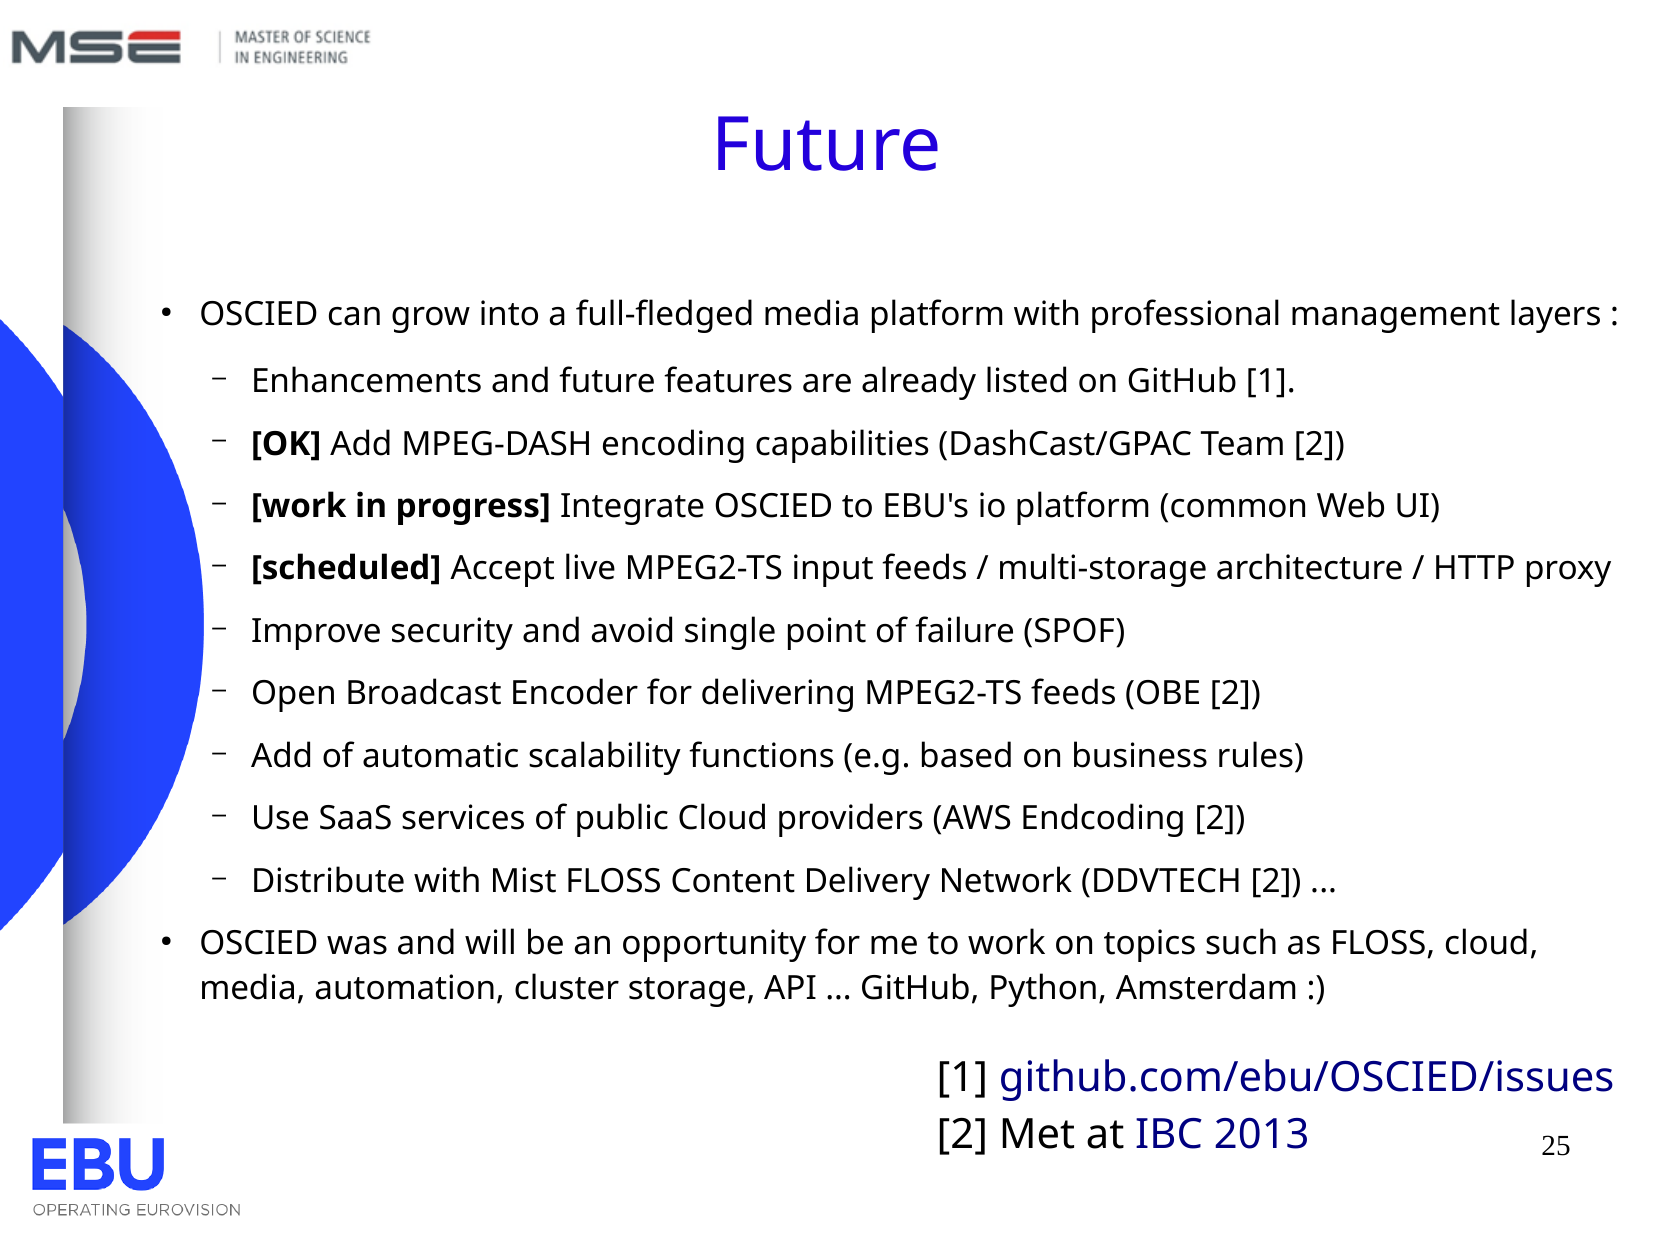

# Future
OSCIED can grow into a full-fledged media platform with professional management layers :
Enhancements and future features are already listed on GitHub [1].
[OK] Add MPEG-DASH encoding capabilities (DashCast/GPAC Team [2])
[work in progress] Integrate OSCIED to EBU's io platform (common Web UI)
[scheduled] Accept live MPEG2-TS input feeds / multi-storage architecture / HTTP proxy
Improve security and avoid single point of failure (SPOF)
Open Broadcast Encoder for delivering MPEG2-TS feeds (OBE [2])
Add of automatic scalability functions (e.g. based on business rules)
Use SaaS services of public Cloud providers (AWS Endcoding [2])
Distribute with Mist FLOSS Content Delivery Network (DDVTECH [2]) ...
OSCIED was and will be an opportunity for me to work on topics such as FLOSS, cloud, media, automation, cluster storage, API … GitHub, Python, Amsterdam :)
[1] github.com/ebu/OSCIED/issues
[2] Met at IBC 2013
25